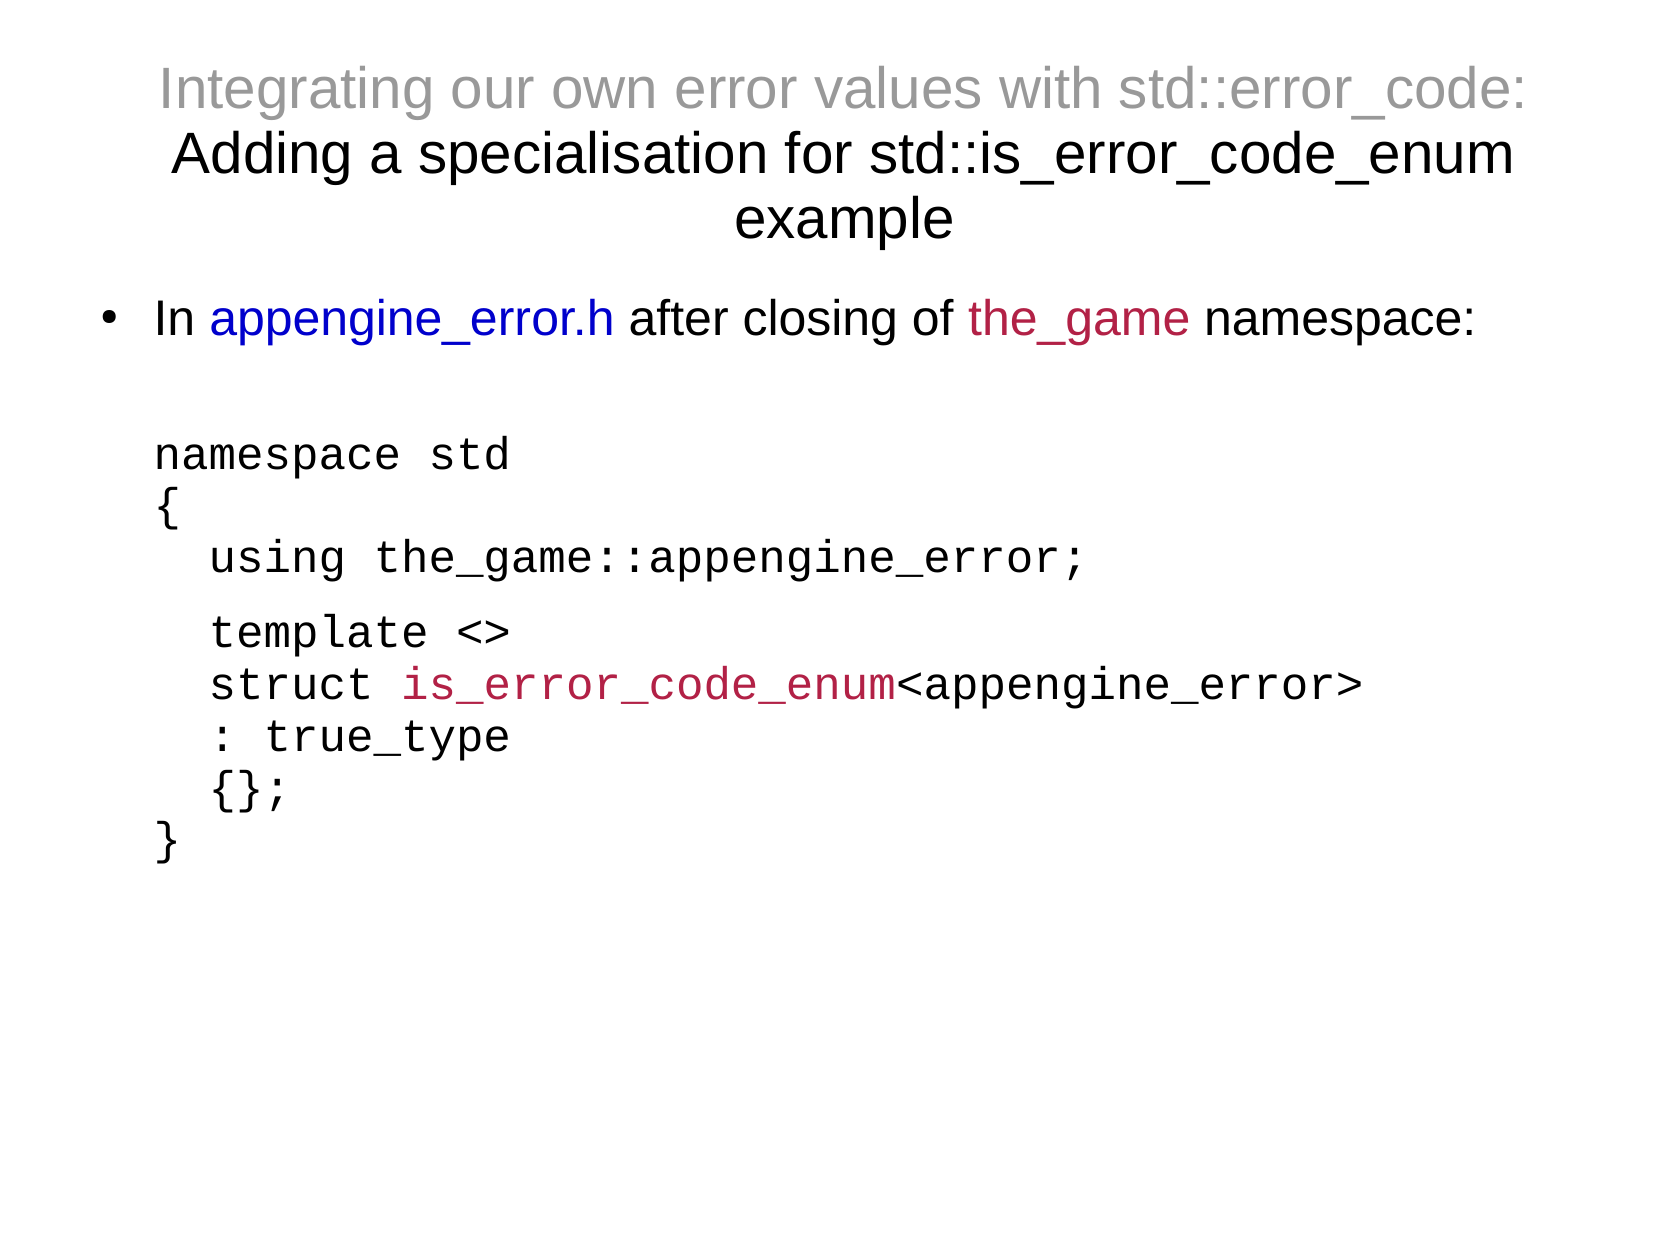

# Integrating our own error values with std::error_code: Adding a specialisation for std::is_error_code_enum example
In appengine_error.h after closing of the_game namespace:
namespace std
{
 using the_game::appengine_error;
 template <>
 struct is_error_code_enum<appengine_error>
 : true_type
 {};
}